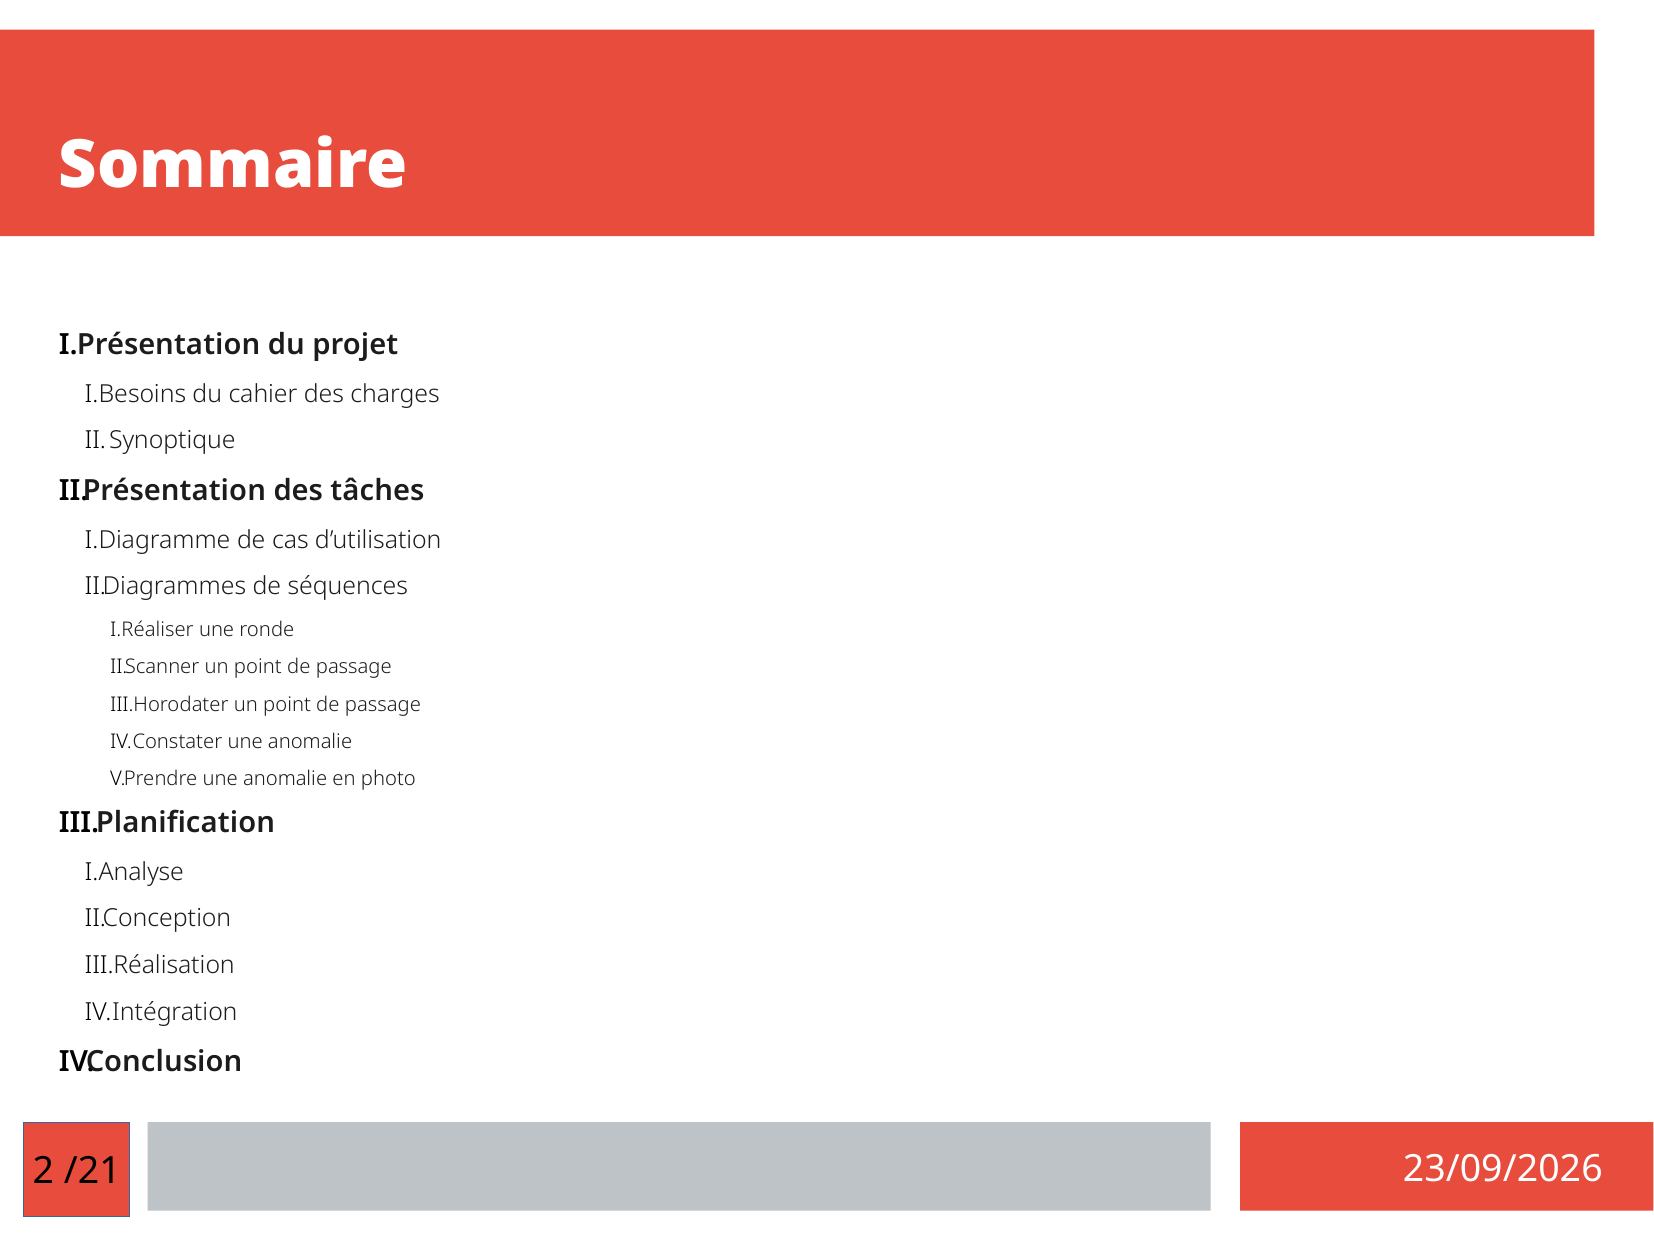

# Sommaire
 Présentation du projet
 Besoins du cahier des charges
 Synoptique
 Présentation des tâches
 Diagramme de cas d’utilisation
 Diagrammes de séquences
 Réaliser une ronde
 Scanner un point de passage
 Horodater un point de passage
 Constater une anomalie
 Prendre une anomalie en photo
 Planification
 Analyse
 Conception
 Réalisation
 Intégration
 Conclusion
2
/21